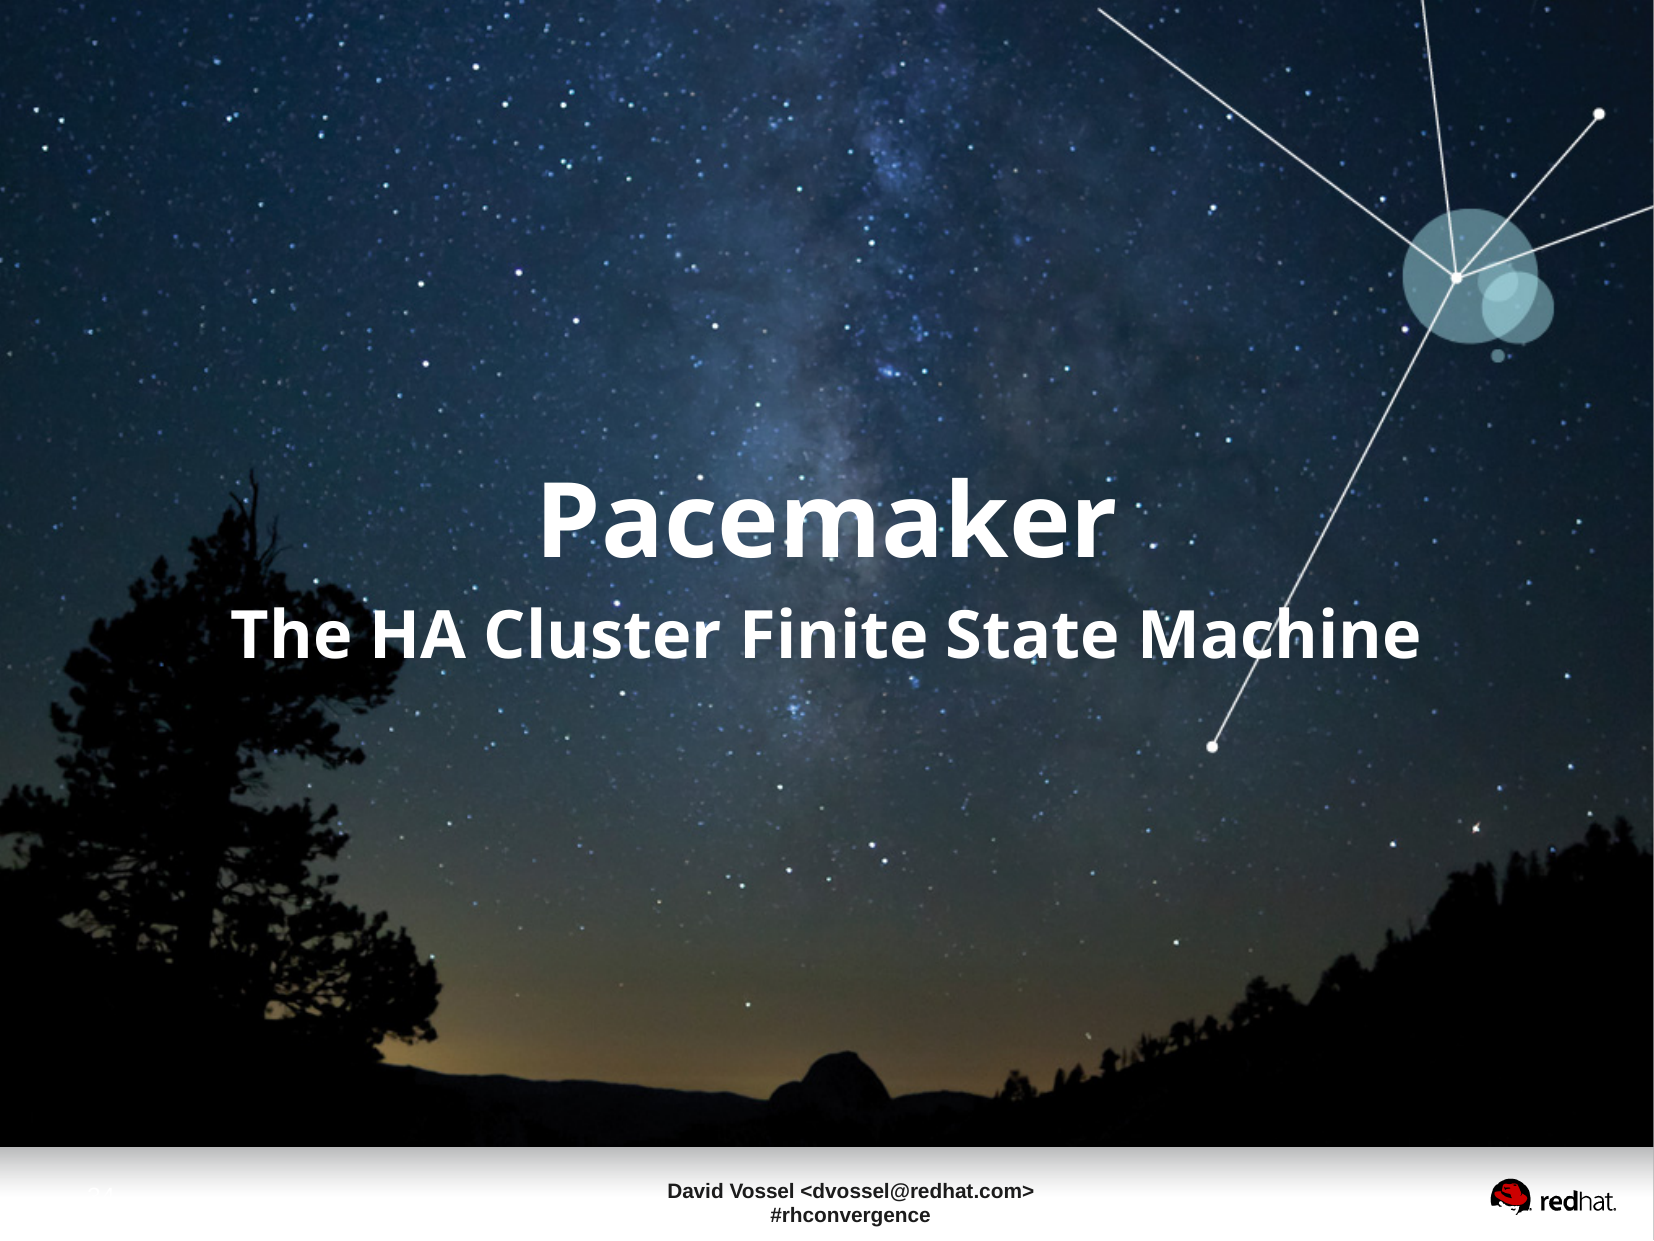

# Pacemaker The HA Cluster Finite State Machine